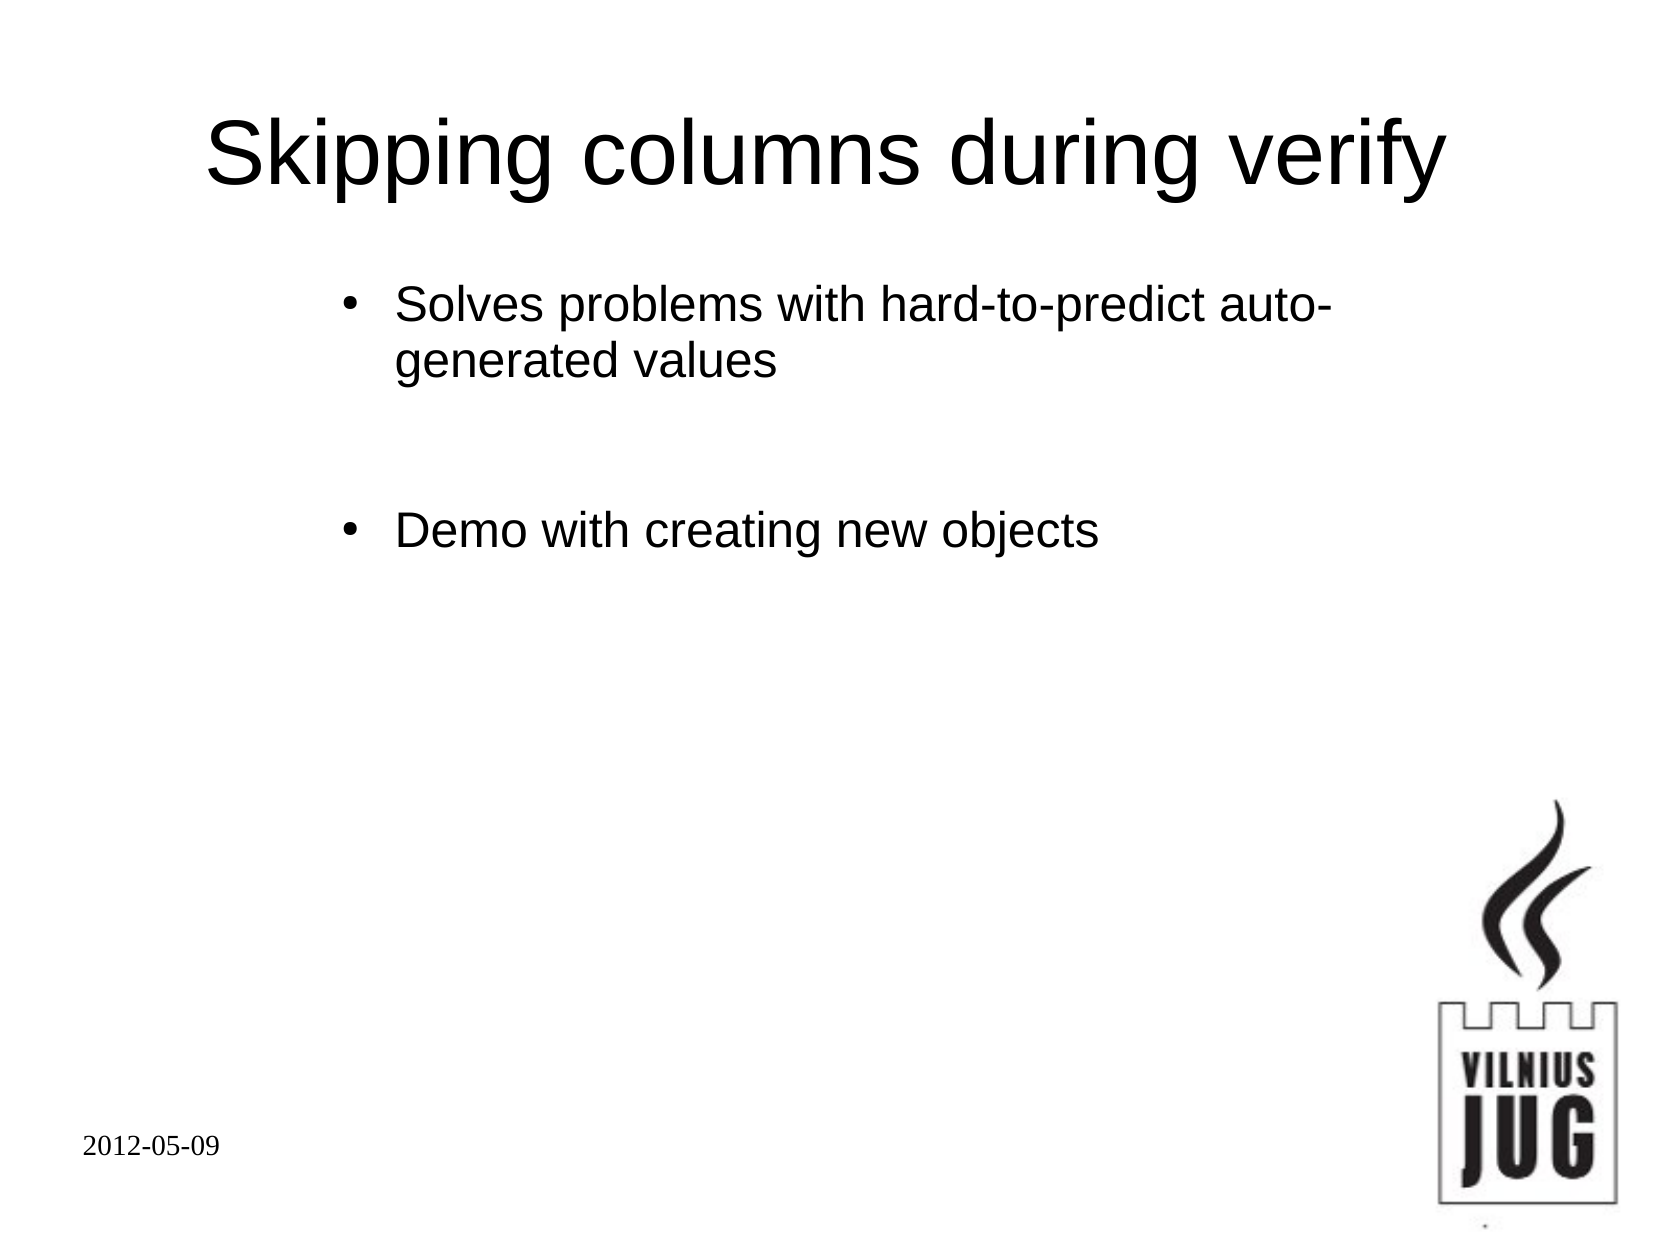

Skipping columns during verify
# Solves problems with hard-to-predict auto-generated values
Demo with creating new objects
2012-05-09